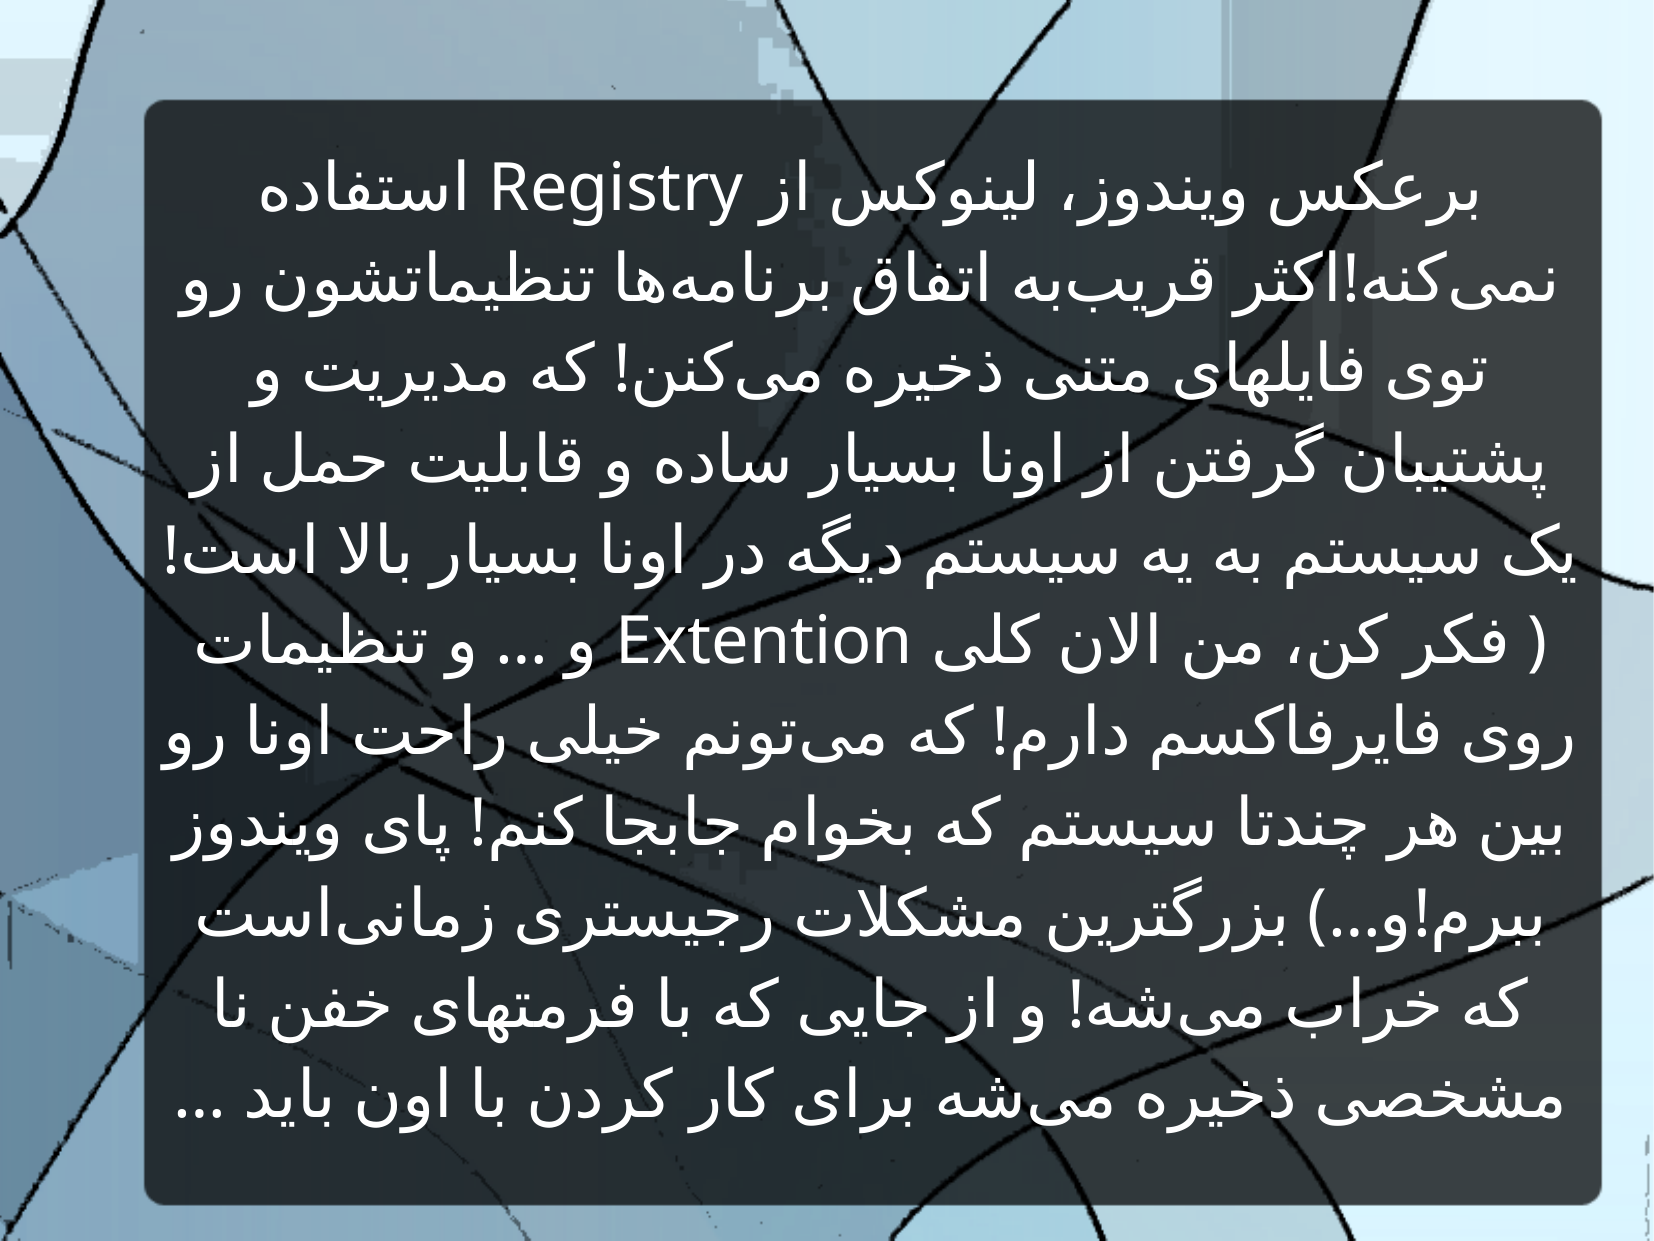

# برعکس ویندوز، لینوکس از Registry استفاده نمی‌کنه!اکثر قریب‌به اتفاق برنامه‌ها تنظیماتشون رو توی فایلهای متنی ذخیره می‌کنن! که مدیریت و پشتیبان گرفتن از اونا بسیار ساده و قابلیت حمل از یک سیستم به یه سیستم دیگه در اونا بسیار بالا است! ( فکر کن، من الان کلی Extention و … و تنظیمات روی فایرفاکسم دارم! که می‌تونم خیلی راحت اونا رو بین هر چندتا سیستم که بخوام جابجا کنم! پای ویندوز ببرم!و…) بزرگترین مشکلات رجیستری زمانی‌است که خراب می‌شه! و از جایی که با فرمتهای خفن نا مشخصی ذخیره می‌شه برای کار کردن با اون باید …